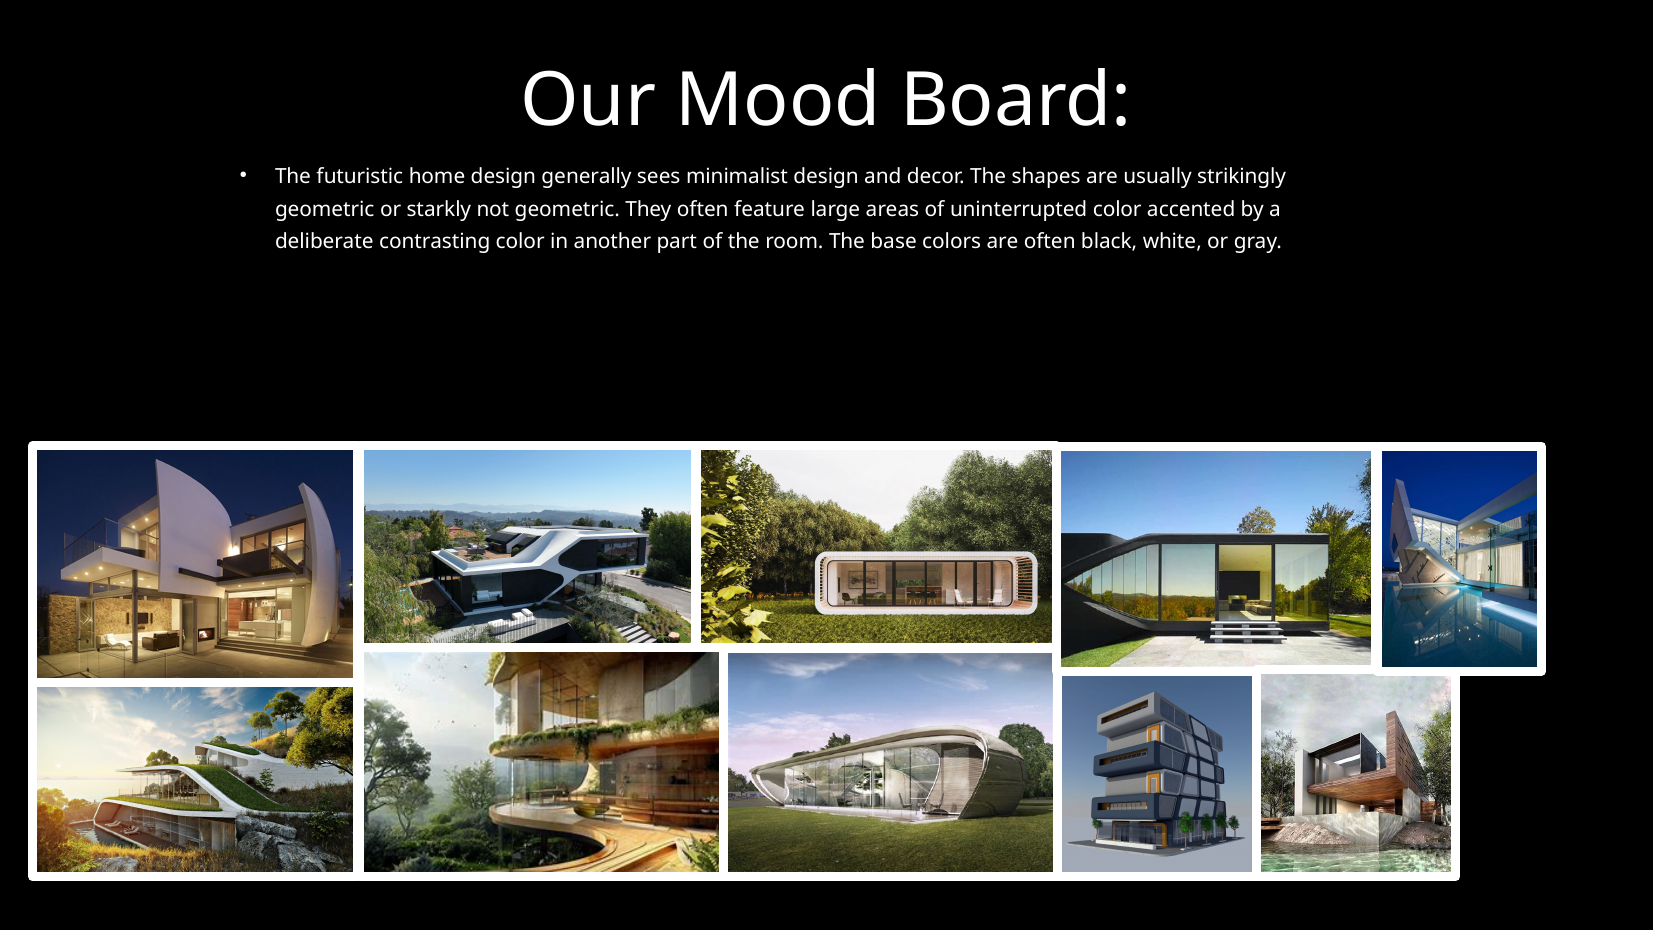

Our Mood Board:
The futuristic home design generally sees minimalist design and decor. The shapes are usually strikingly geometric or starkly not geometric. They often feature large areas of uninterrupted color accented by a deliberate contrasting color in another part of the room. The base colors are often black, white, or gray.